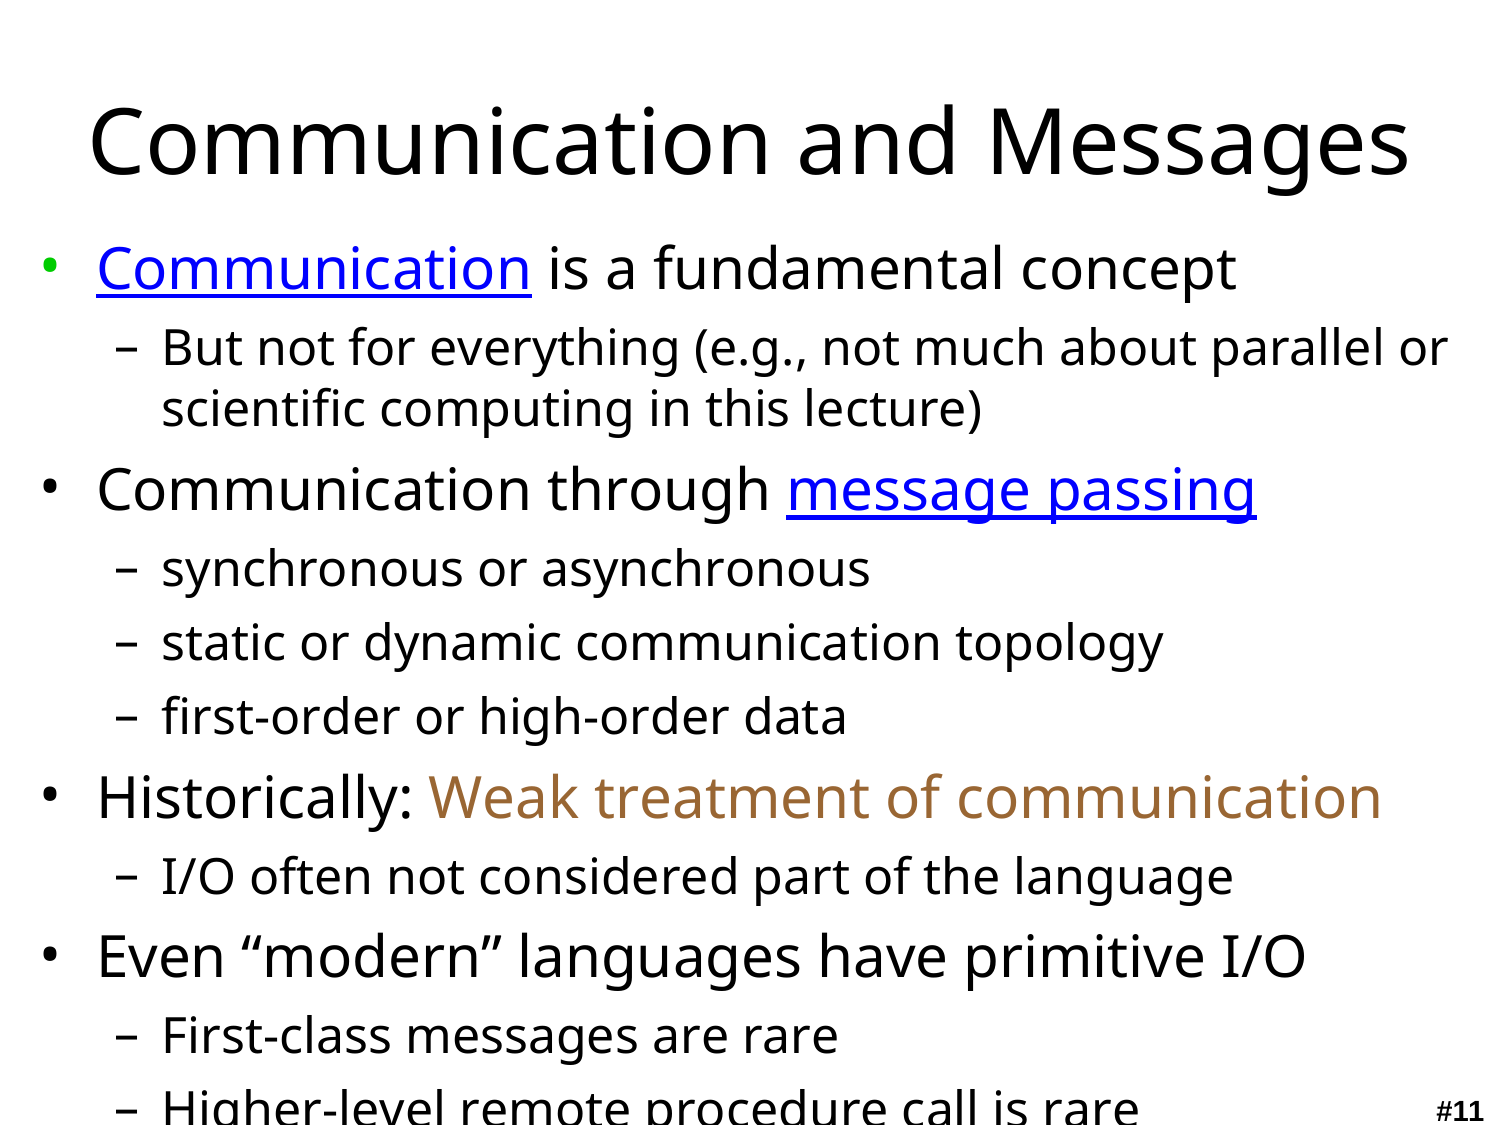

# Communication and Messages
Communication is a fundamental concept
But not for everything (e.g., not much about parallel or scientific computing in this lecture)
Communication through message passing
synchronous or asynchronous
static or dynamic communication topology
first-order or high-order data
Historically: Weak treatment of communication
I/O often not considered part of the language
Even “modern” languages have primitive I/O
First-class messages are rare
Higher-level remote procedure call is rare
11